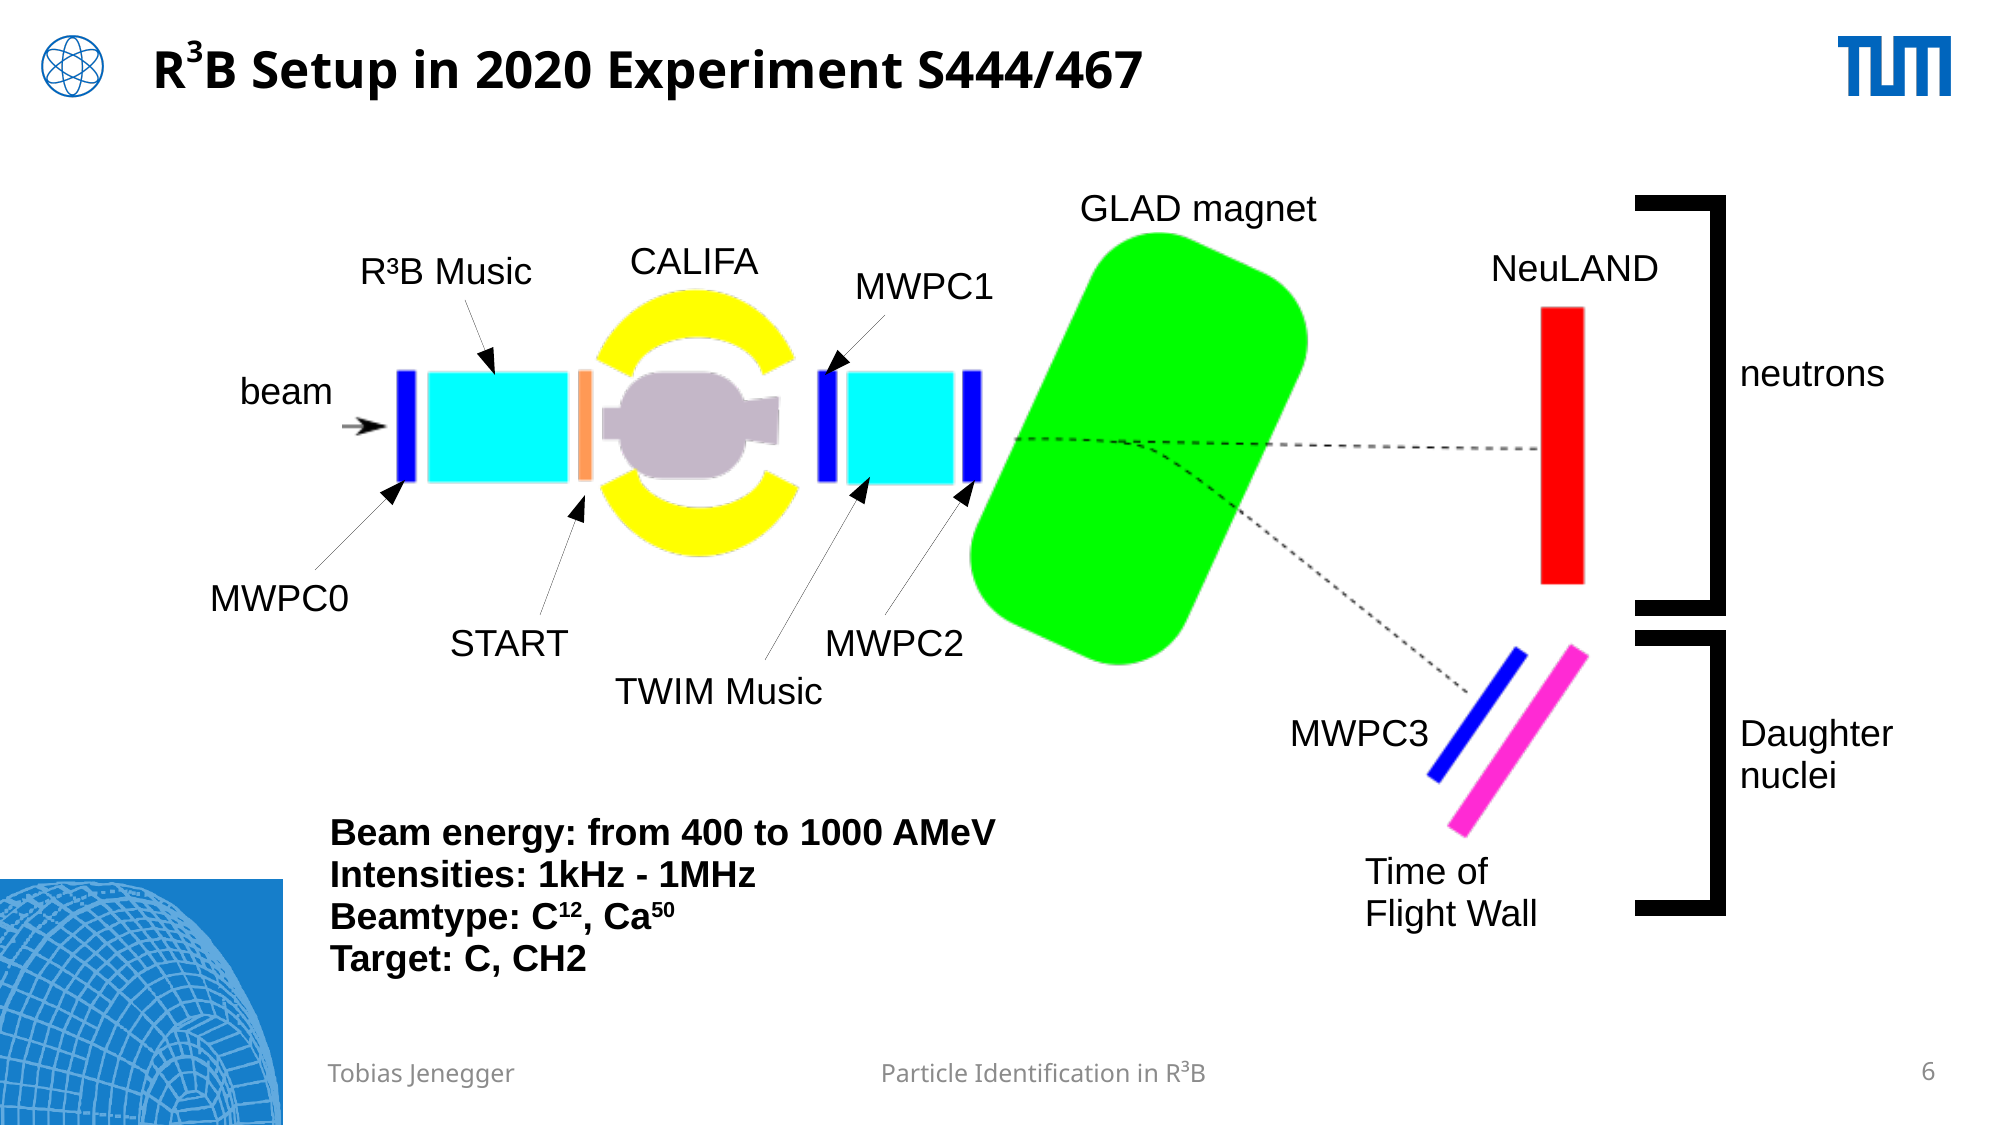

# R3B Setup in 2020 Experiment S444/467
GLAD magnet
CALIFA
NeuLAND
R³B Music
MWPC1
neutrons
beam
MWPC0
START
MWPC2
TWIM Music
MWPC3
Daughter
nuclei
Beam energy: from 400 to 1000 AMeV
Intensities: 1kHz - 1MHz
Beamtype: C12, Ca50
Target: C, CH2
Time of Flight Wall
Tobias Jenegger
Particle Identification in R³B
6